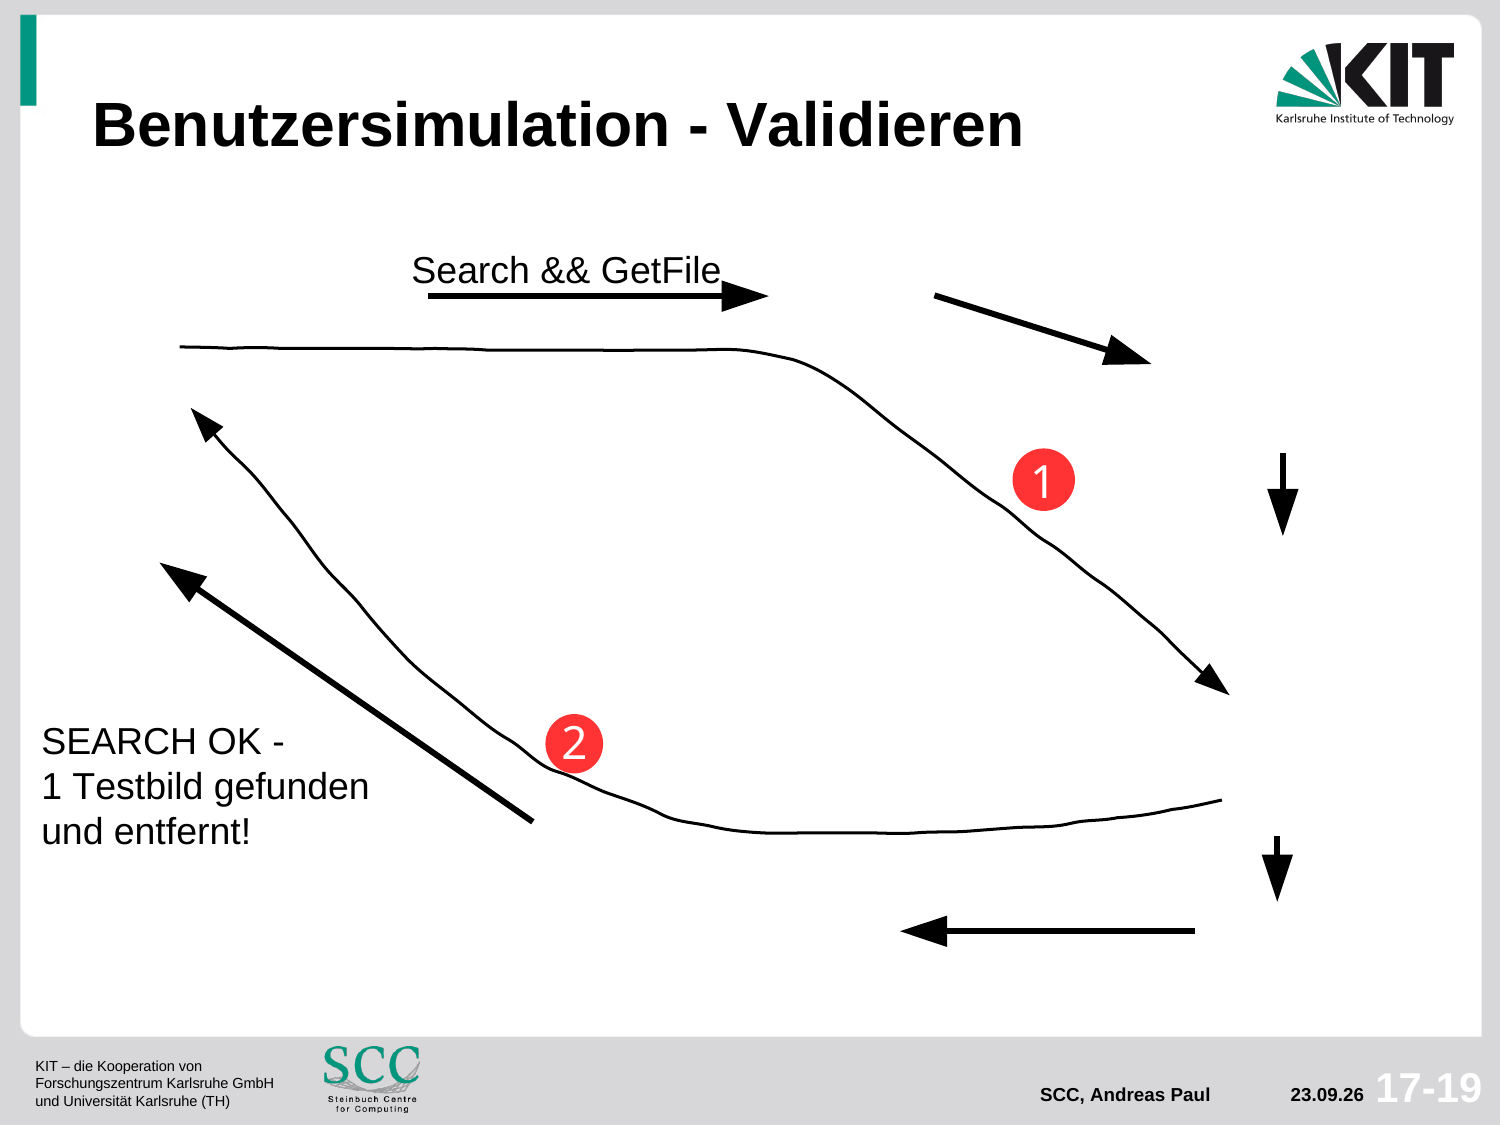

# Benutzersimulation - Validieren
Search && GetFile
1
17
2
SEARCH OK -
1 Testbild gefunden und entfernt!
SCC, Andreas Paul